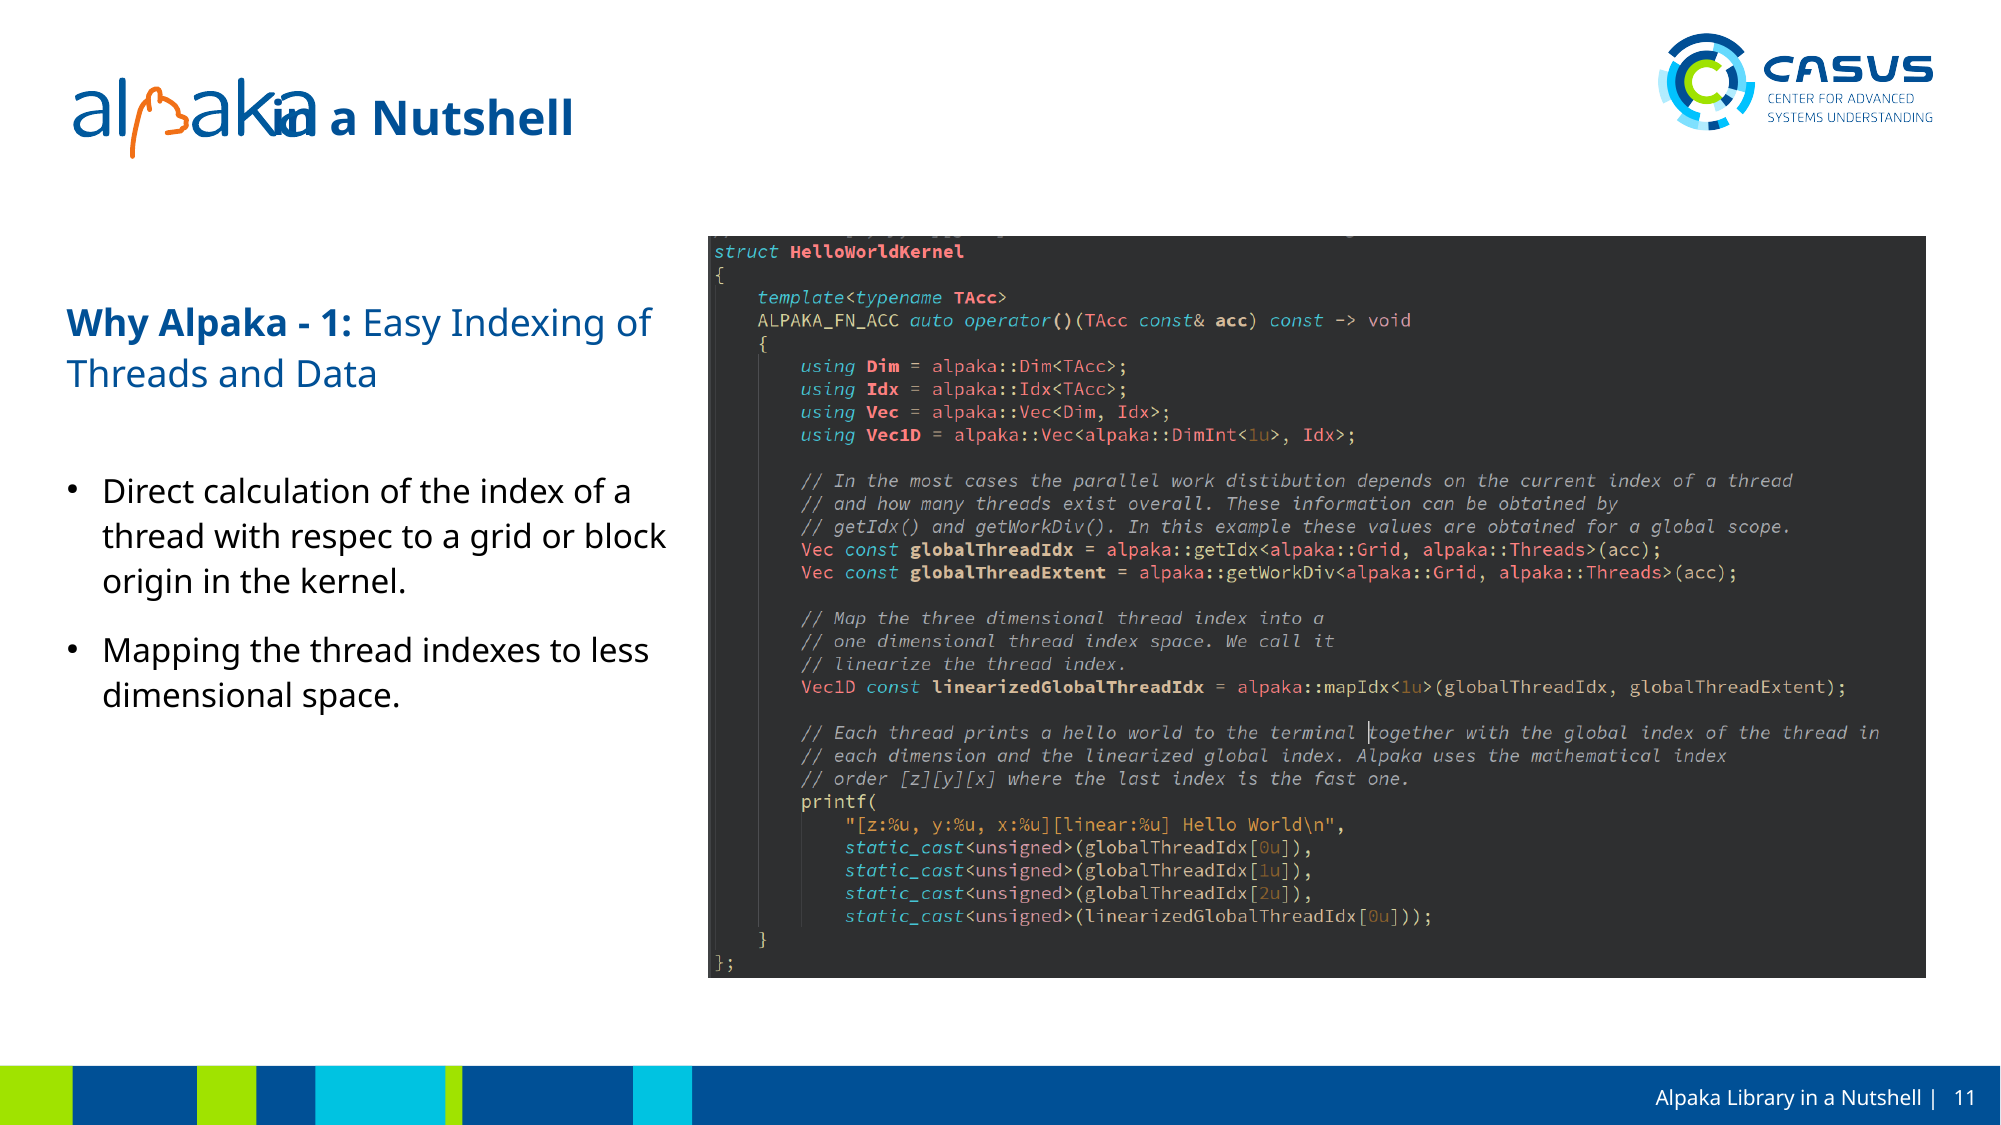

in a Nutshell
# Why Alpaka - 1: Easy Indexing of Threads and Data
Direct calculation of the index of a thread with respec to a grid or block origin in the kernel.
Mapping the thread indexes to less dimensional space.
Alpaka Library in a Nutshell
11